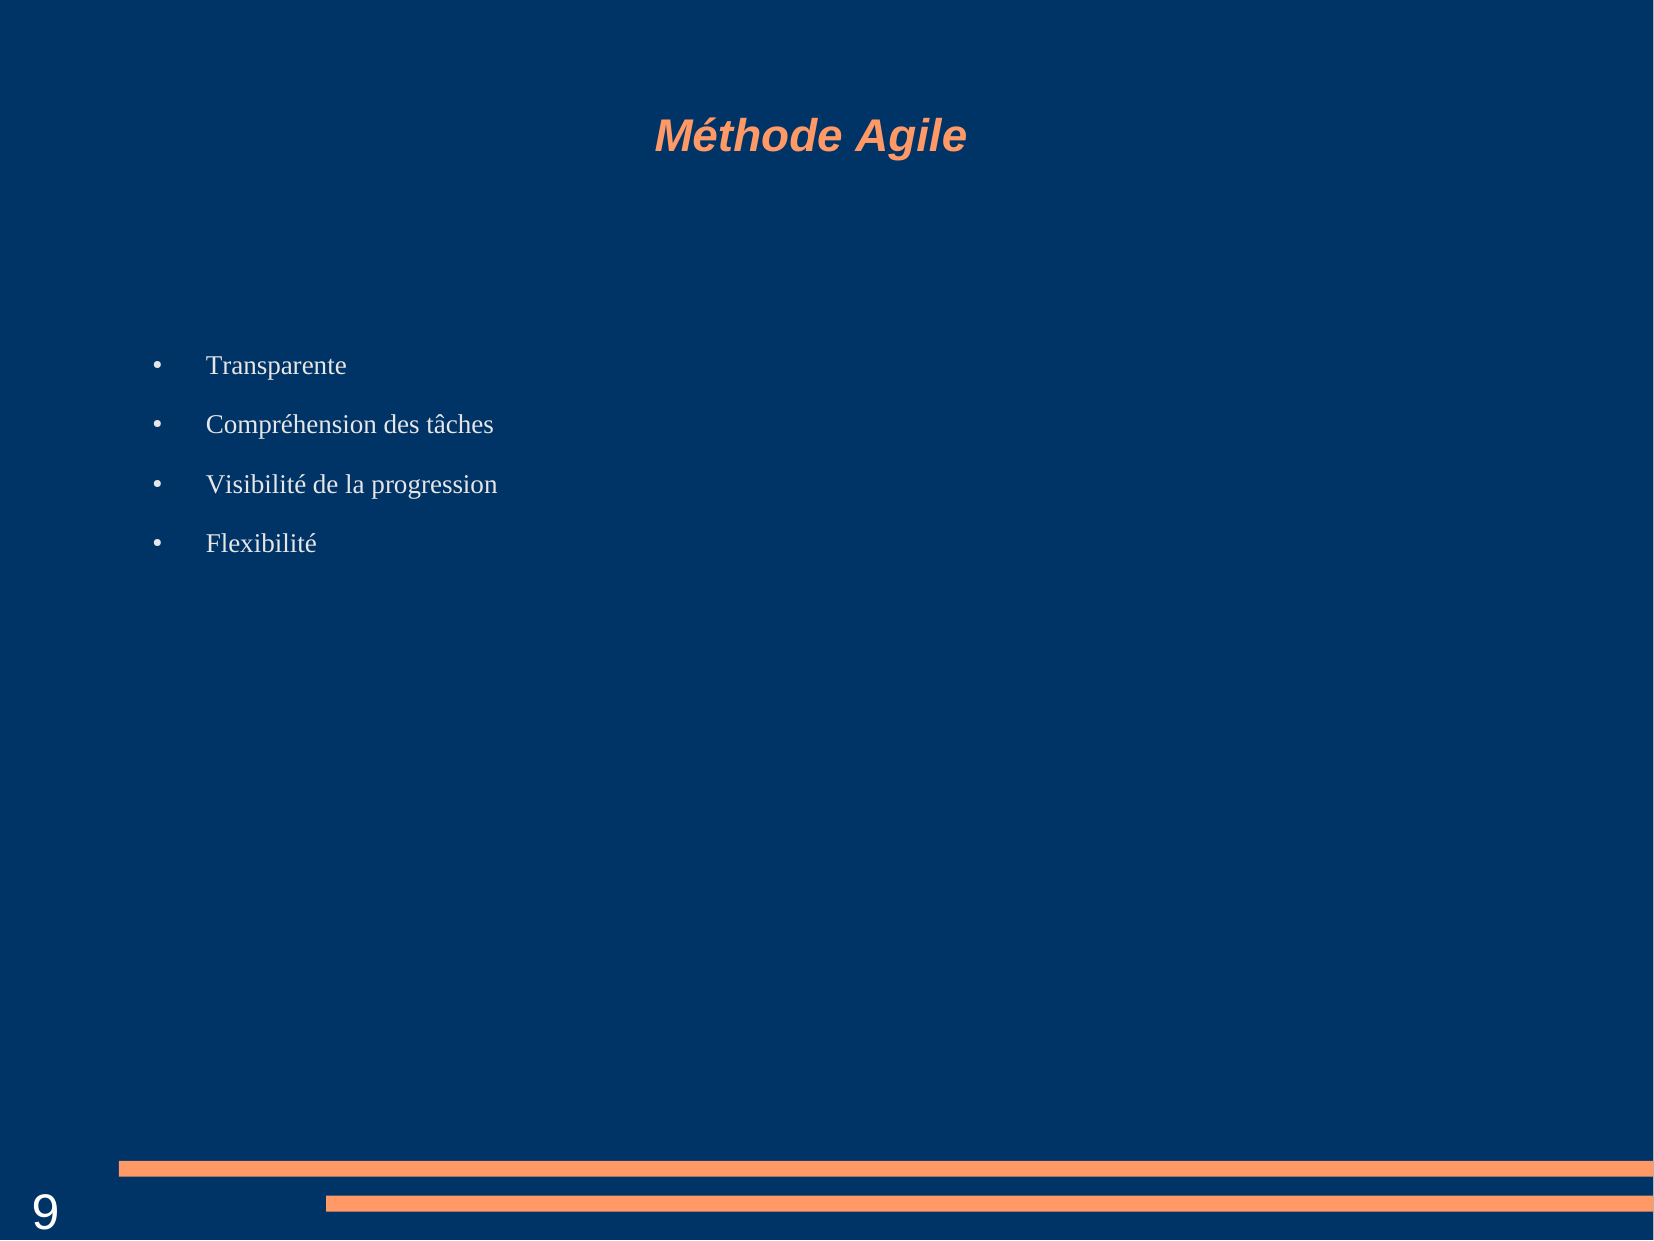

Méthode Agile
# Transparente
Compréhension des tâches
Visibilité de la progression
Flexibilité